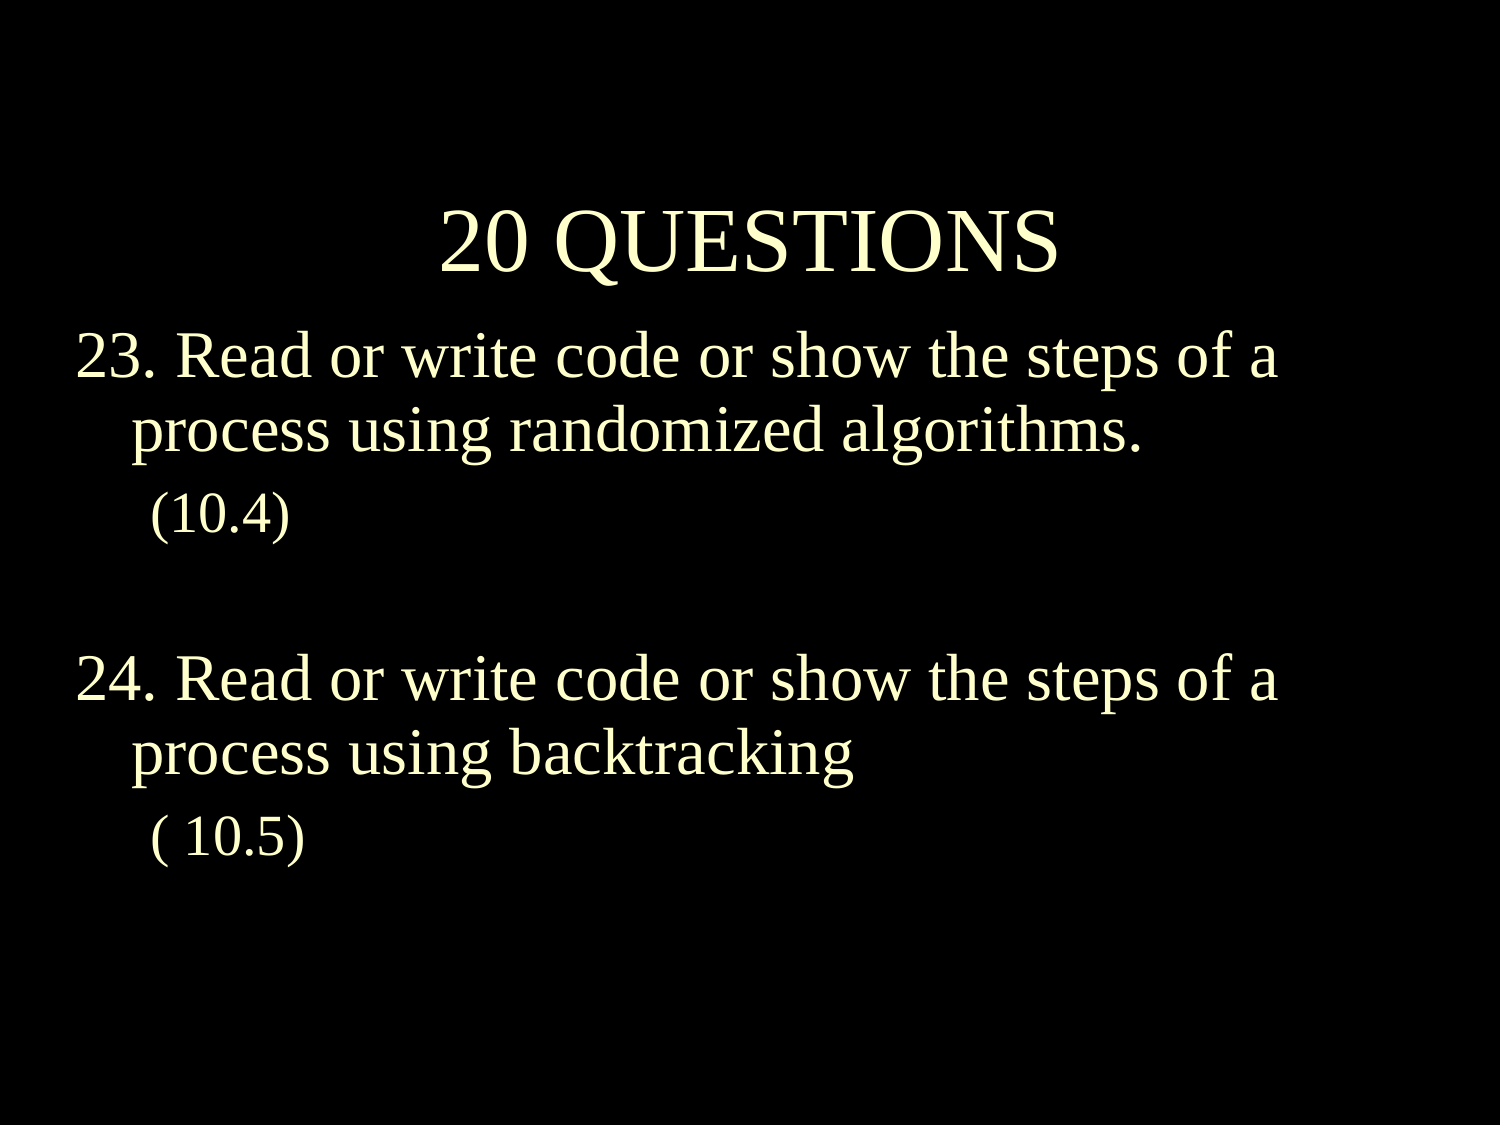

# 20 QUESTIONS
23. Read or write code or show the steps of a process using randomized algorithms.
(10.4)
24. Read or write code or show the steps of a process using backtracking
( 10.5)